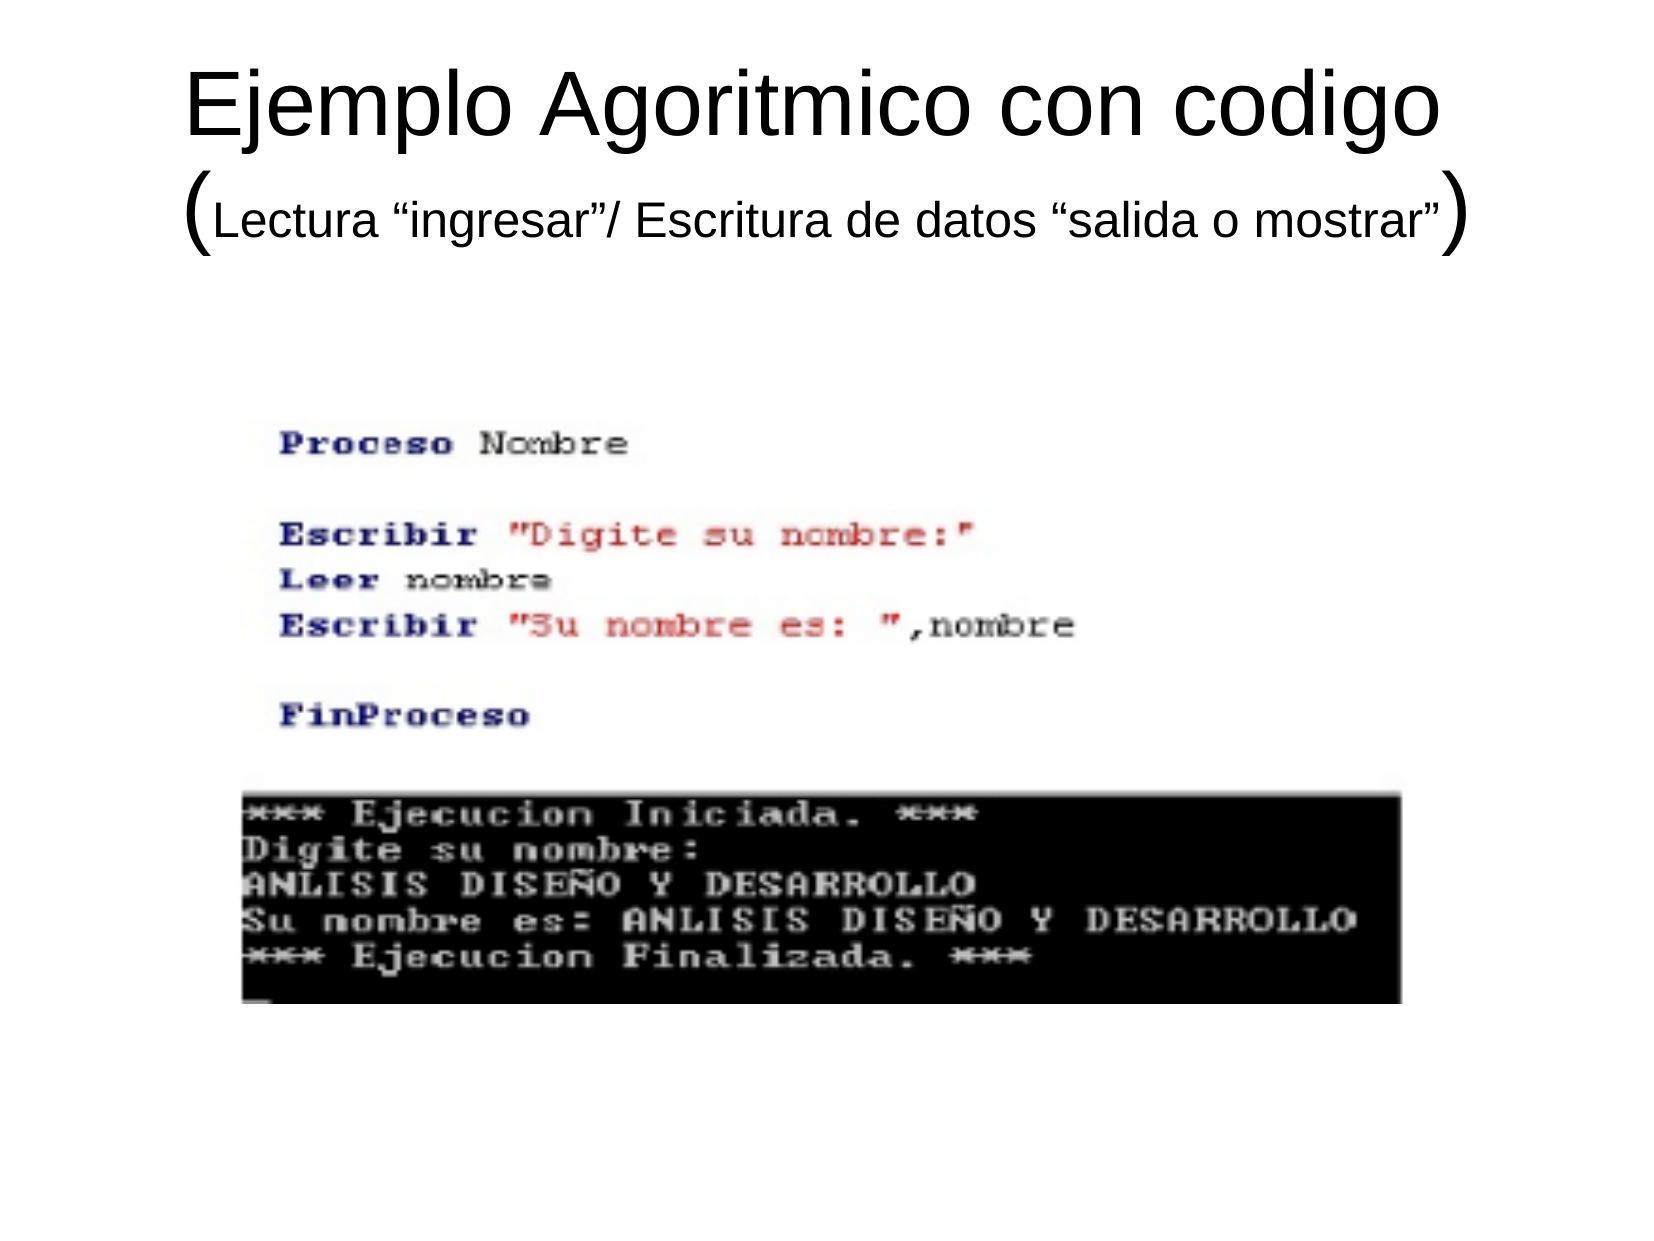

# Ejemplo Agoritmico con codigo (Lectura “ingresar”/ Escritura de datos “salida o mostrar”)